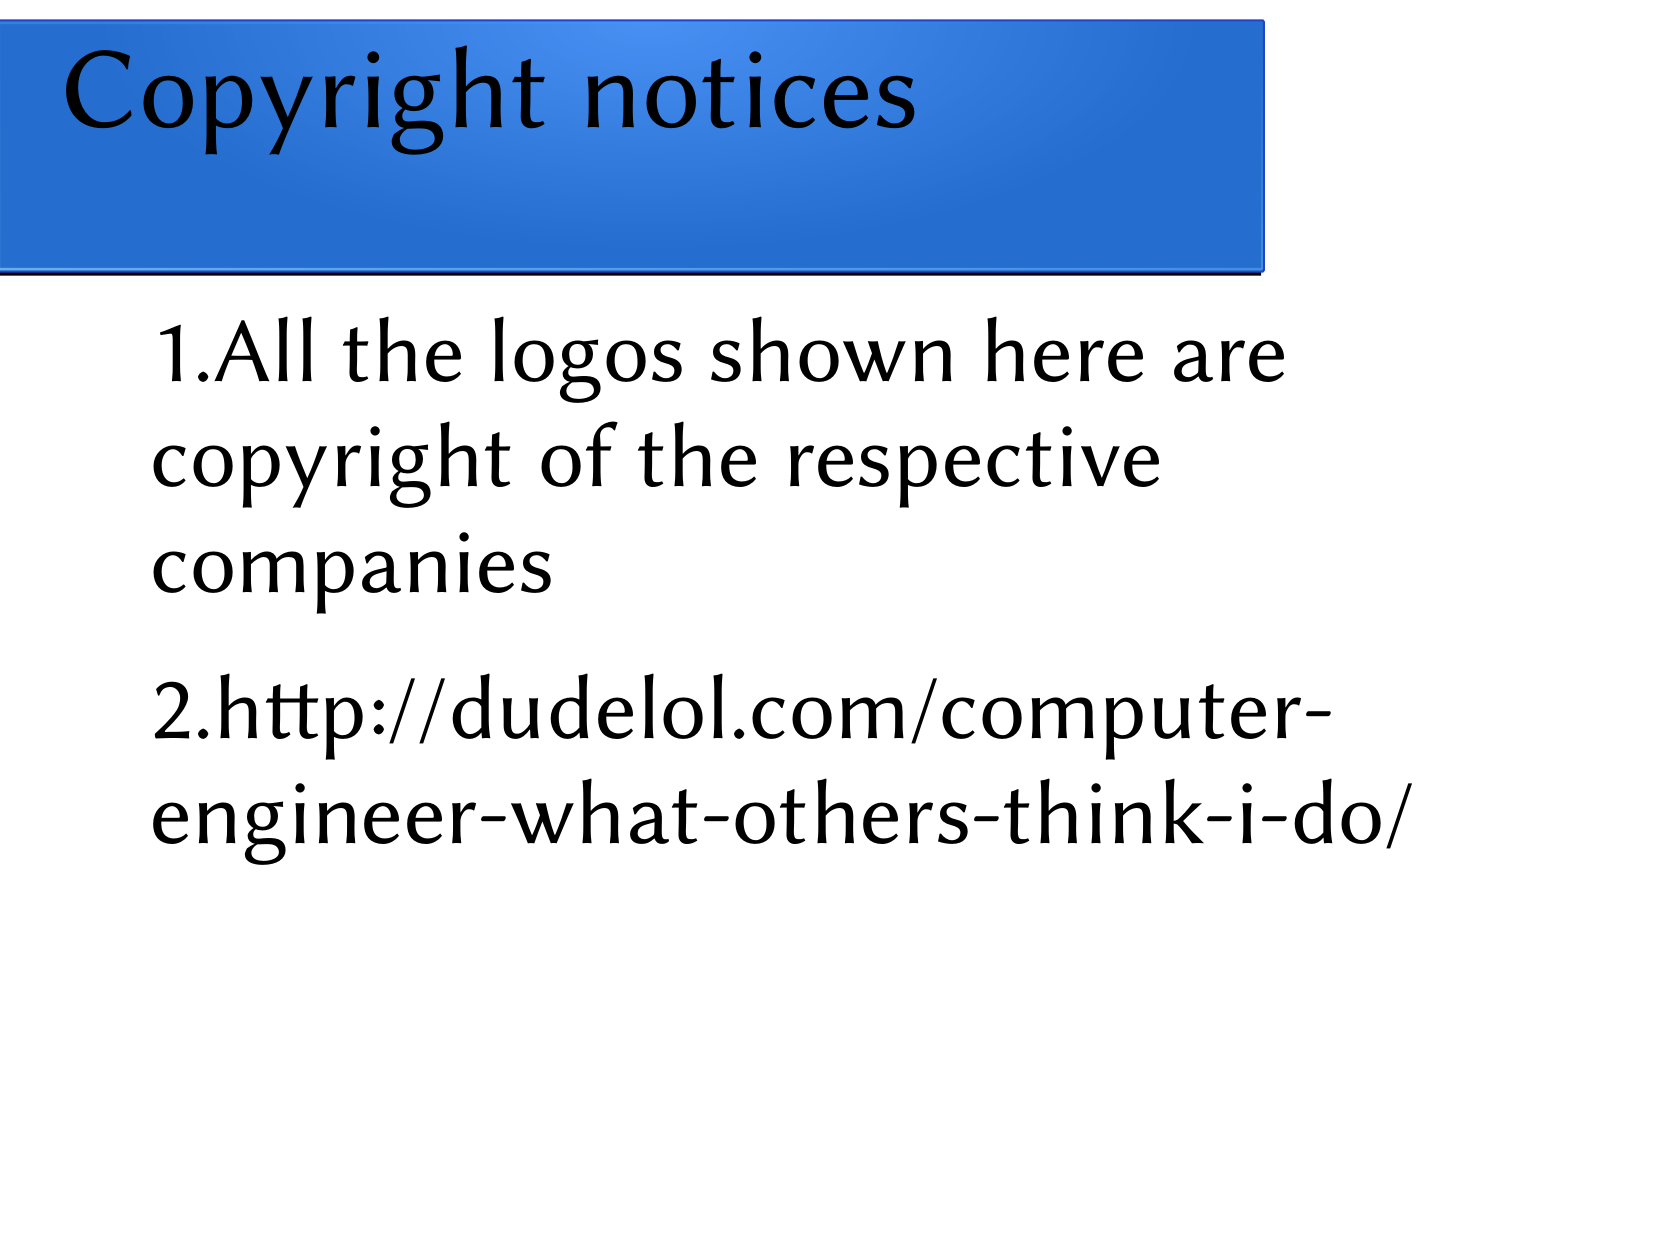

# Copyright notices
1.All the logos shown here are copyright of the respective companies
2.http://dudelol.com/computer-engineer-what-others-think-i-do/